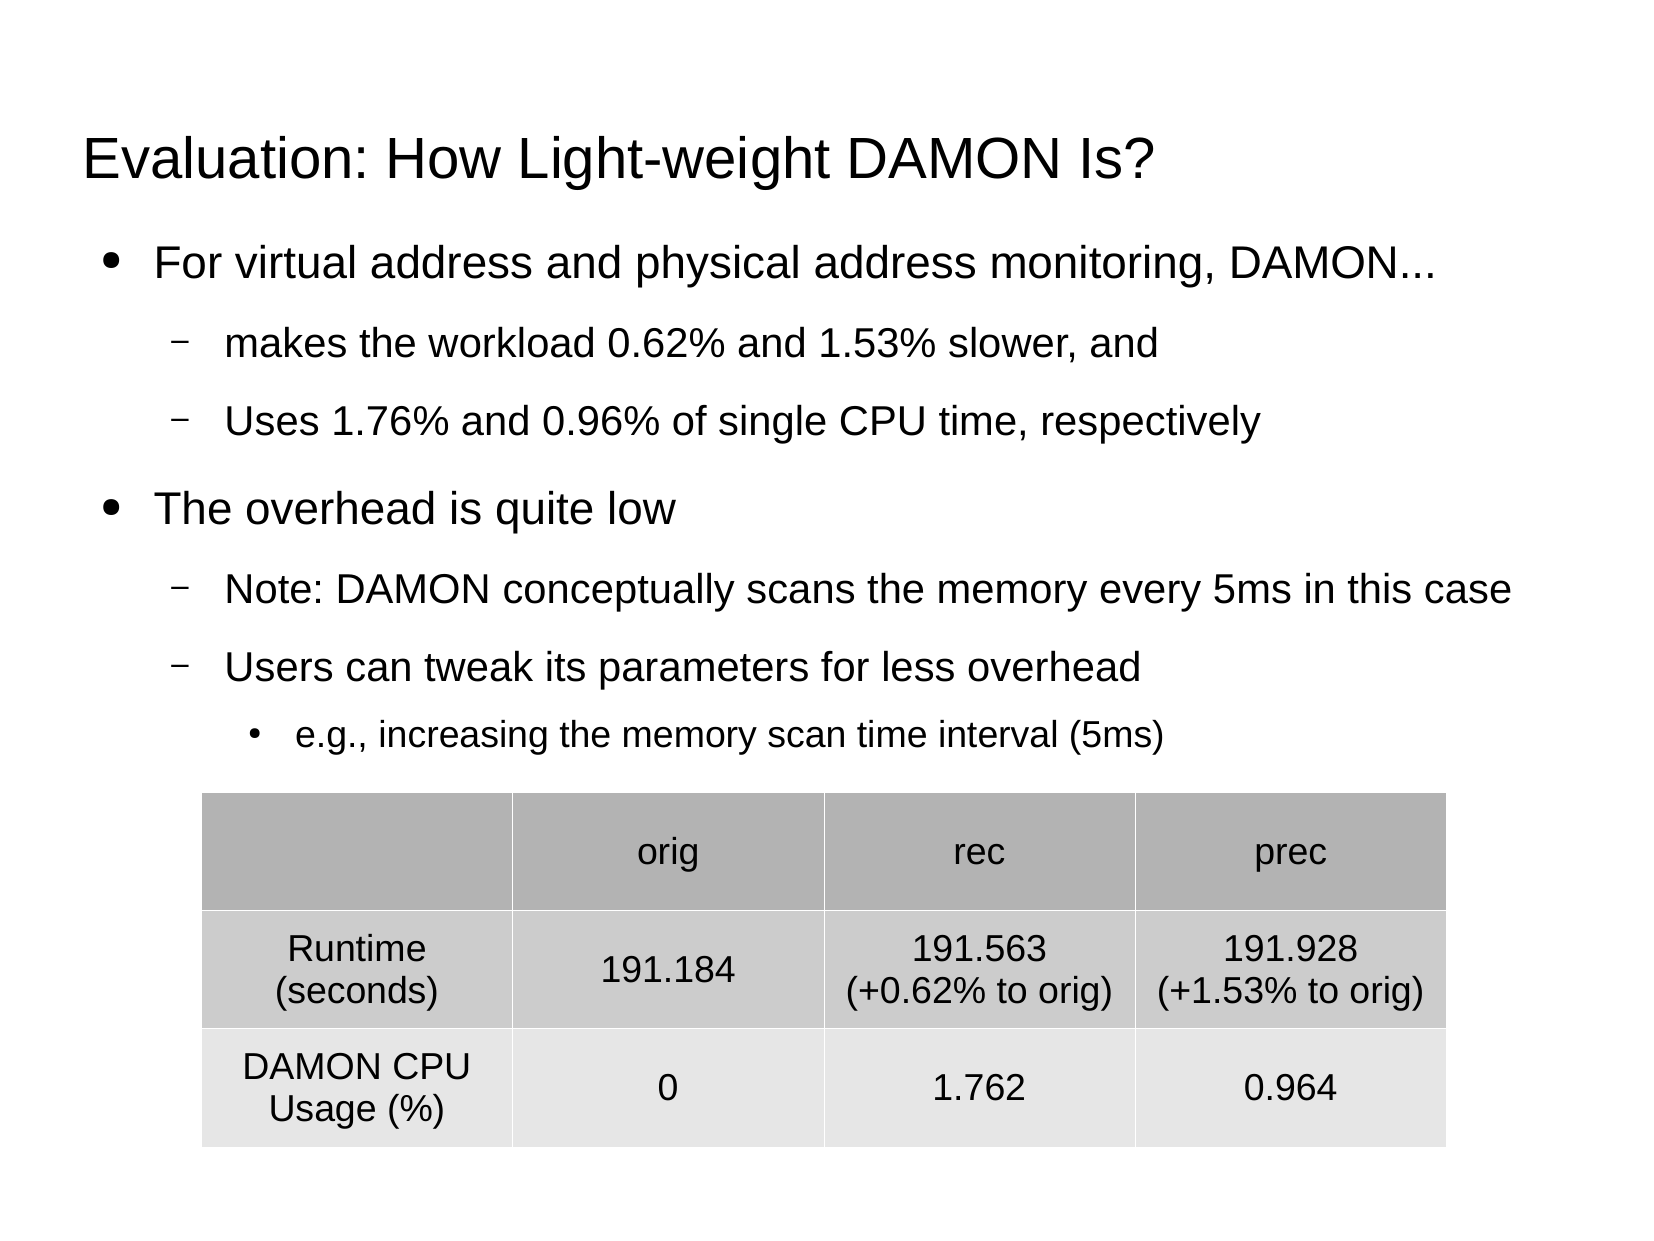

# Evaluation: How Light-weight DAMON Is?
For virtual address and physical address monitoring, DAMON...
makes the workload 0.62% and 1.53% slower, and
Uses 1.76% and 0.96% of single CPU time, respectively
The overhead is quite low
Note: DAMON conceptually scans the memory every 5ms in this case
Users can tweak its parameters for less overhead
e.g., increasing the memory scan time interval (5ms)
| | orig | rec | prec |
| --- | --- | --- | --- |
| Runtime (seconds) | 191.184 | 191.563 (+0.62% to orig) | 191.928 (+1.53% to orig) |
| DAMON CPU Usage (%) | 0 | 1.762 | 0.964 |